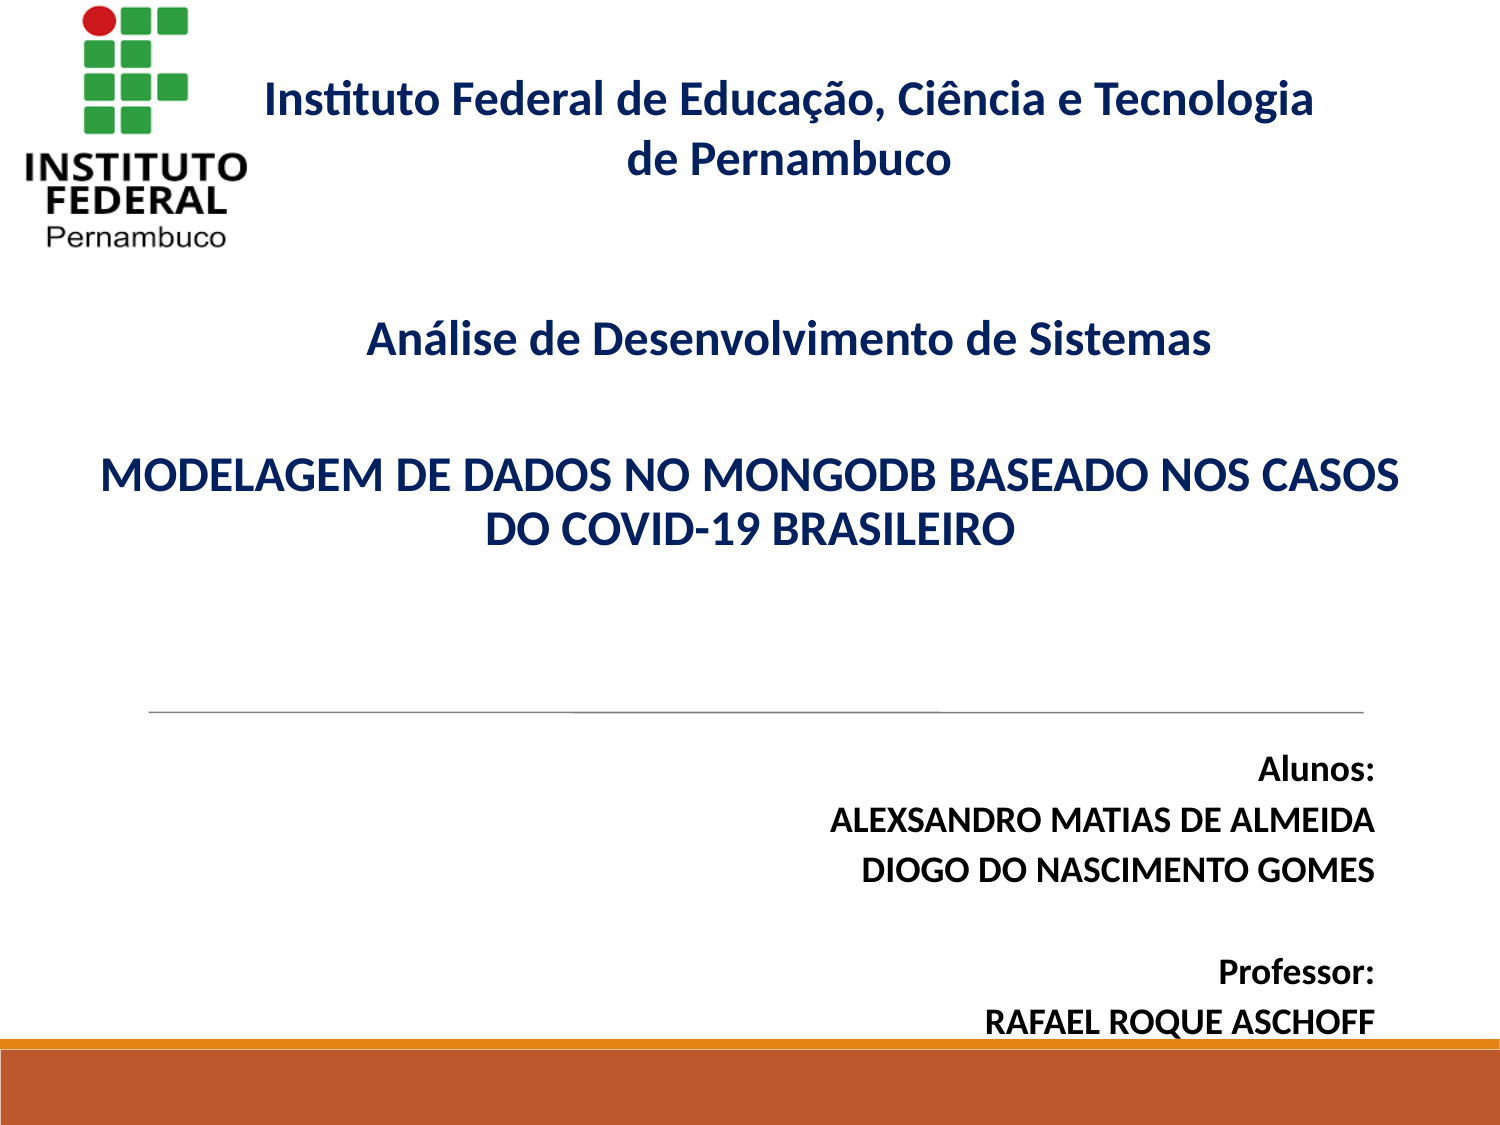

Instituto Federal de Educação, Ciência e Tecnologia de Pernambuco
Análise de Desenvolvimento de Sistemas
# MODELAGEM DE DADOS NO MONGODB BASEADO NOS CASOS DO COVID-19 BRASILEIRO
Alunos:
ALEXSANDRO MATIAS DE ALMEIDA
DIOGO DO NASCIMENTO GOMES
Professor:
RAFAEL ROQUE ASCHOFF